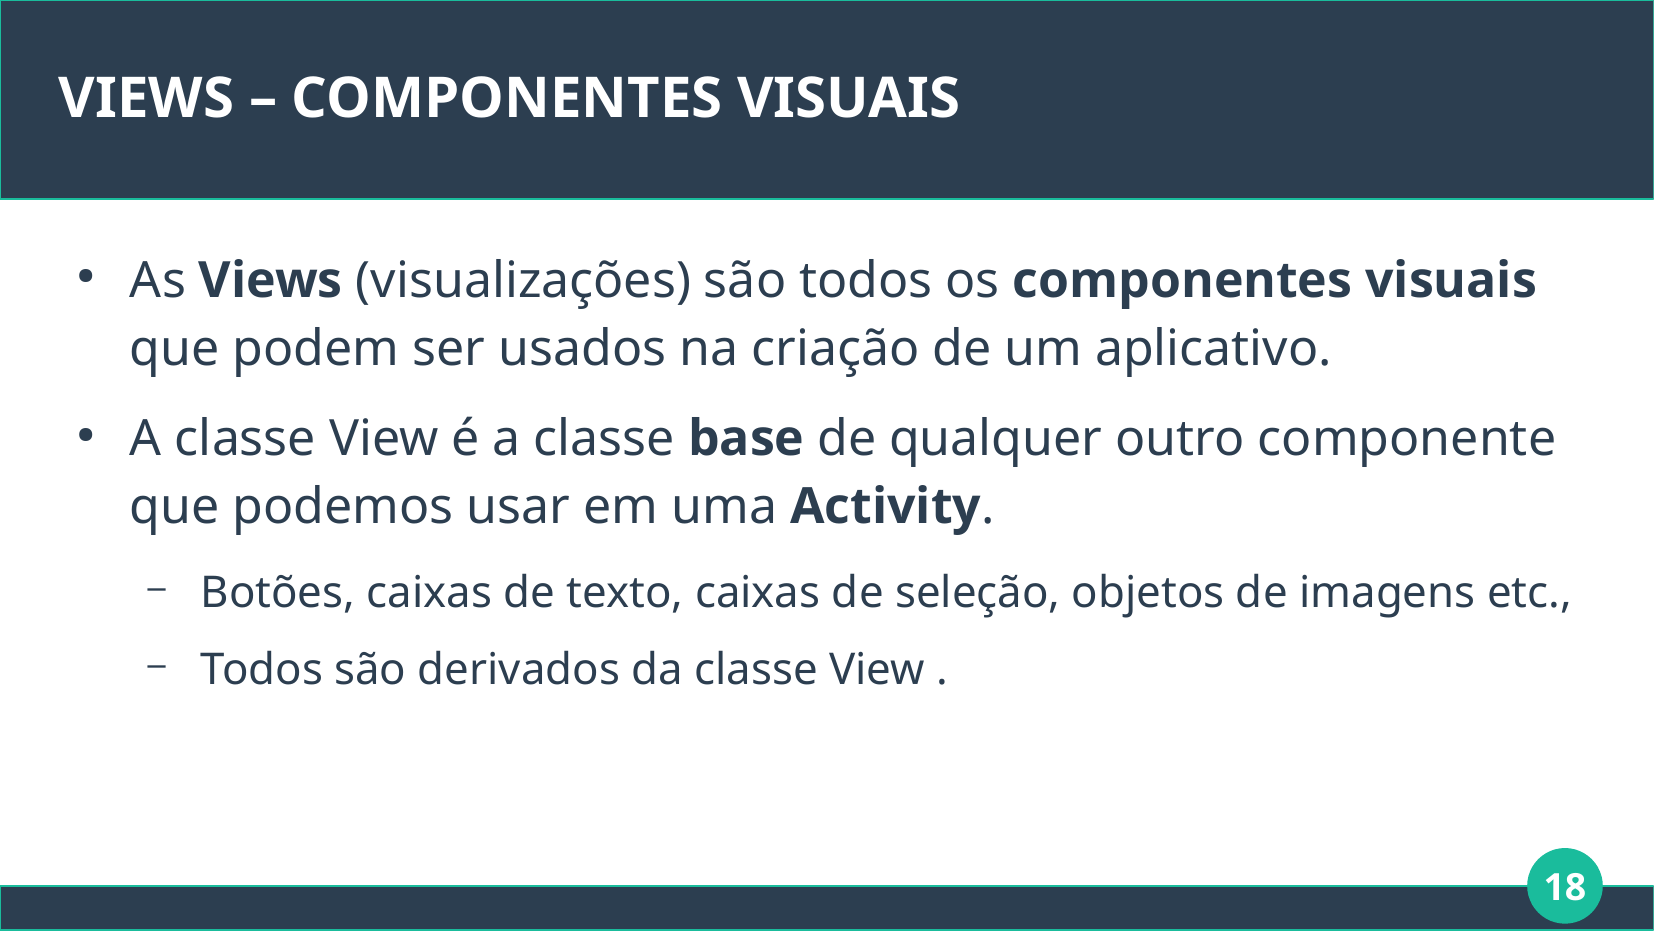

# VIEWS – COMPONENTES VISUAIS
As Views (visualizações) são todos os componentes visuais que podem ser usados na criação de um aplicativo.
A classe View é a classe base de qualquer outro componente que podemos usar em uma Activity.
Botões, caixas de texto, caixas de seleção, objetos de imagens etc.,
Todos são derivados da classe View .
18